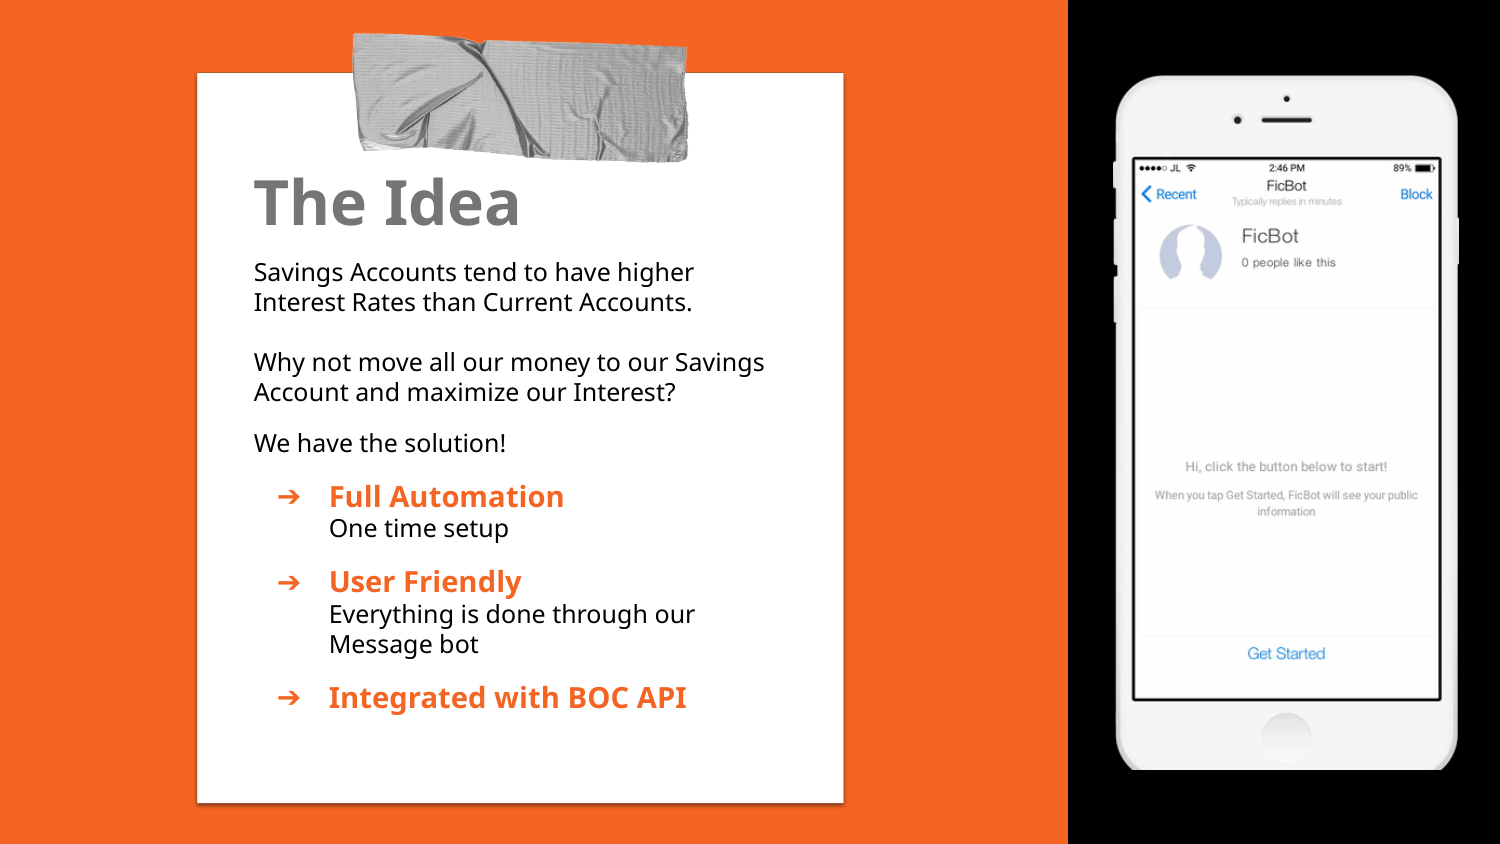

The Idea
# Savings Accounts tend to have higher Interest Rates than Current Accounts. Why not move all our money to our Savings Account and maximize our Interest?
We have the solution!
Full Automation
One time setup
User Friendly
Everything is done through our Message bot
Integrated with BOC API